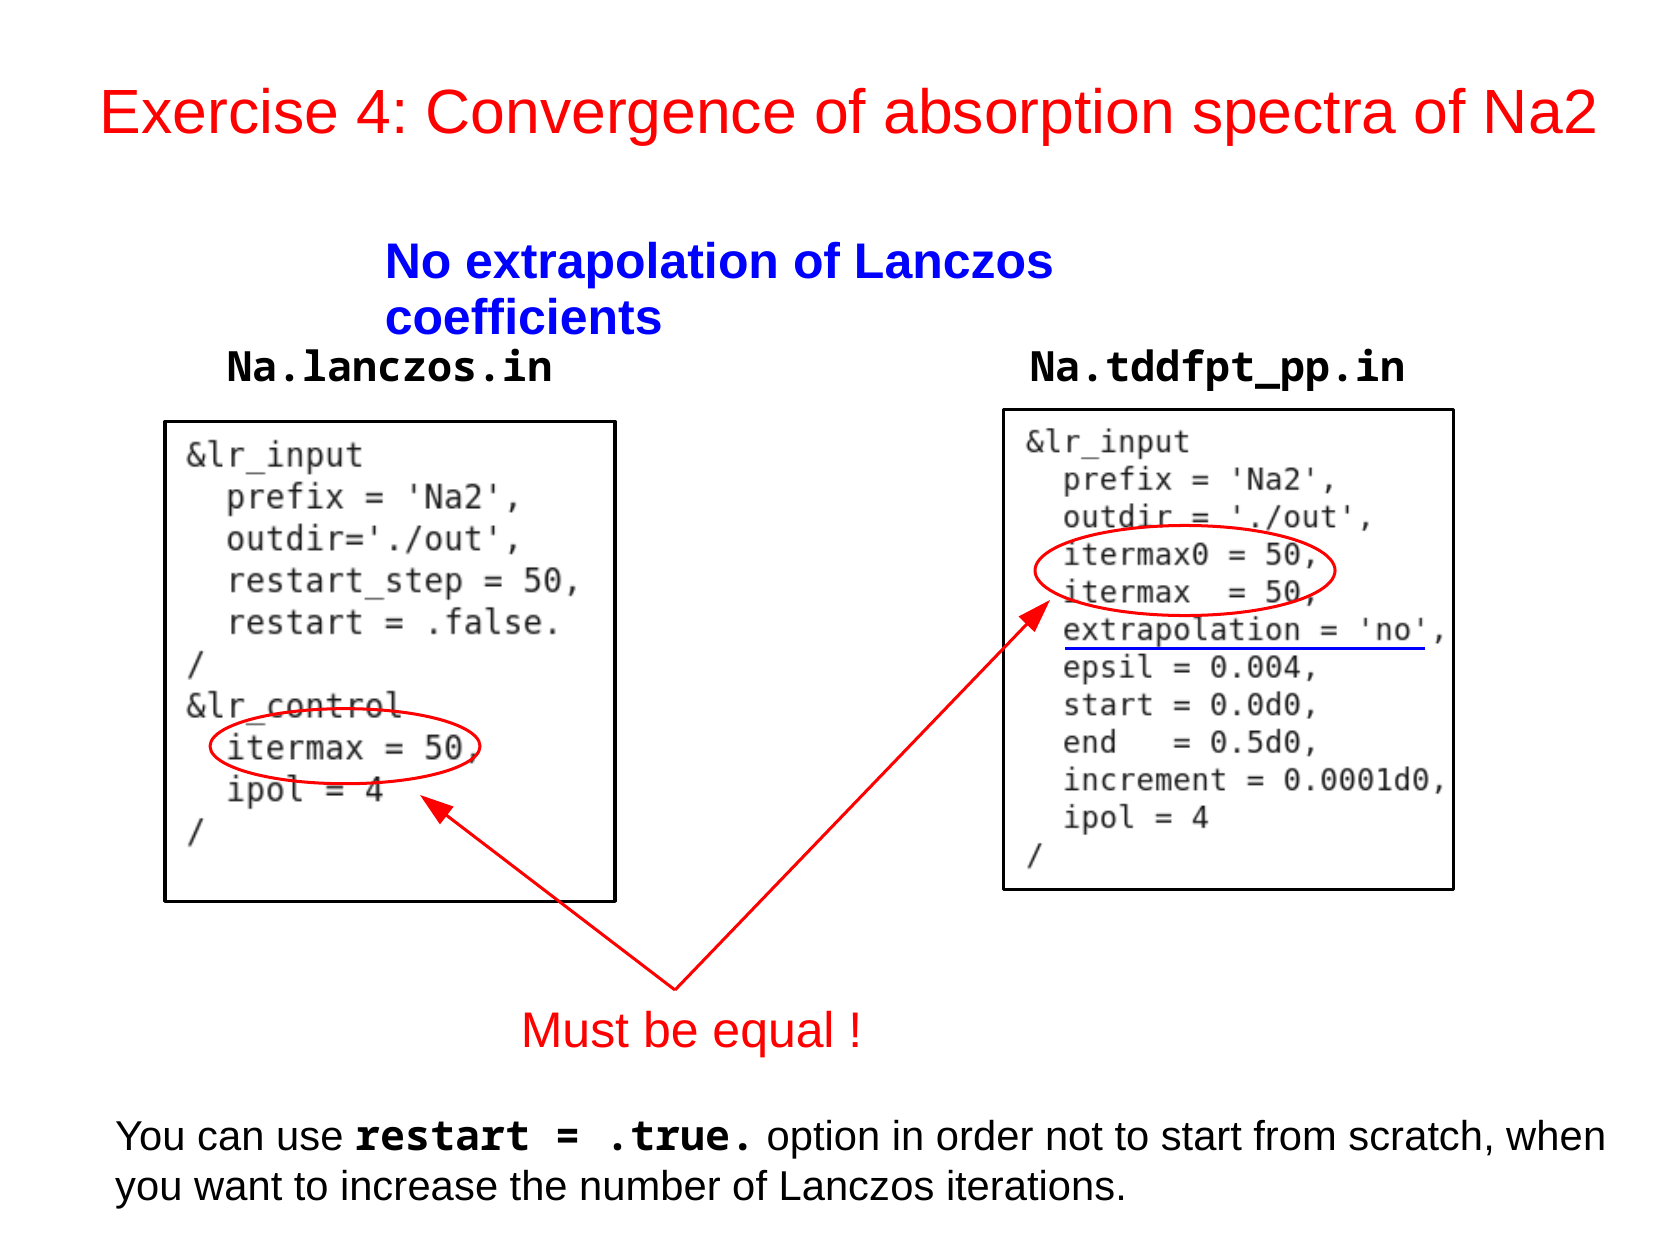

Exercise 4: Convergence of absorption spectra of Na2
# No extrapolation of Lanczos coefficients
Na.lanczos.in
Na.tddfpt_pp.in
Must be equal !
You can use restart = .true. option in order not to start from scratch, when you want to increase the number of Lanczos iterations.